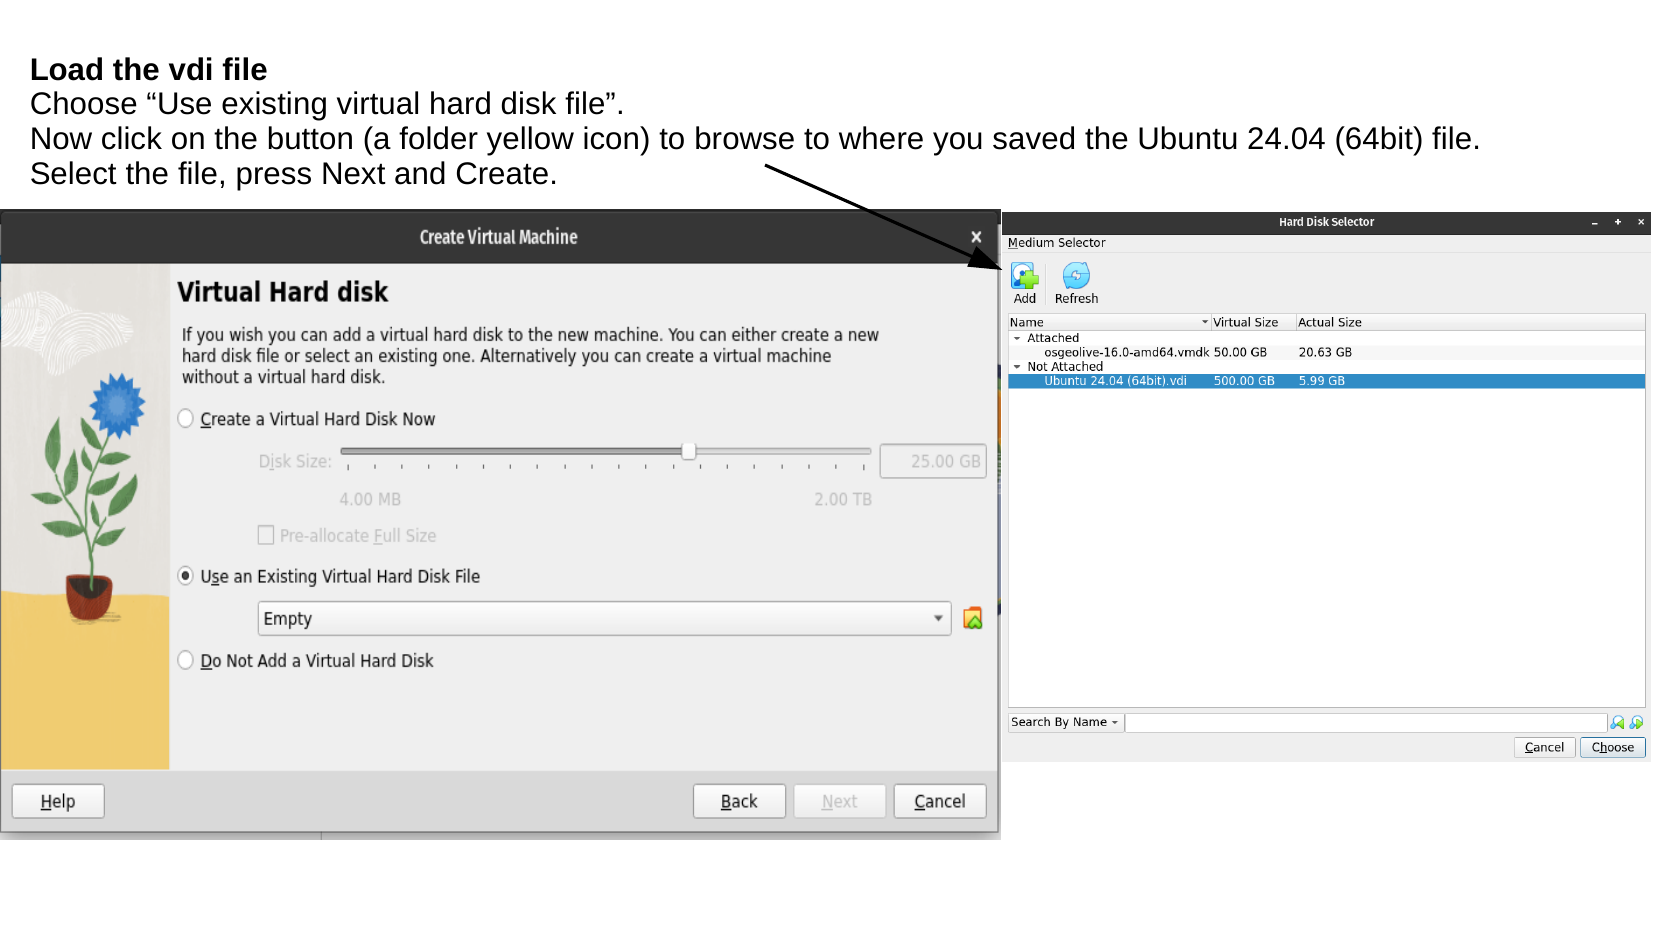

Load the vdi file
Choose “Use existing virtual hard disk file”.
Now click on the button (a folder yellow icon) to browse to where you saved the Ubuntu 24.04 (64bit) file.
Select the file, press Next and Create.